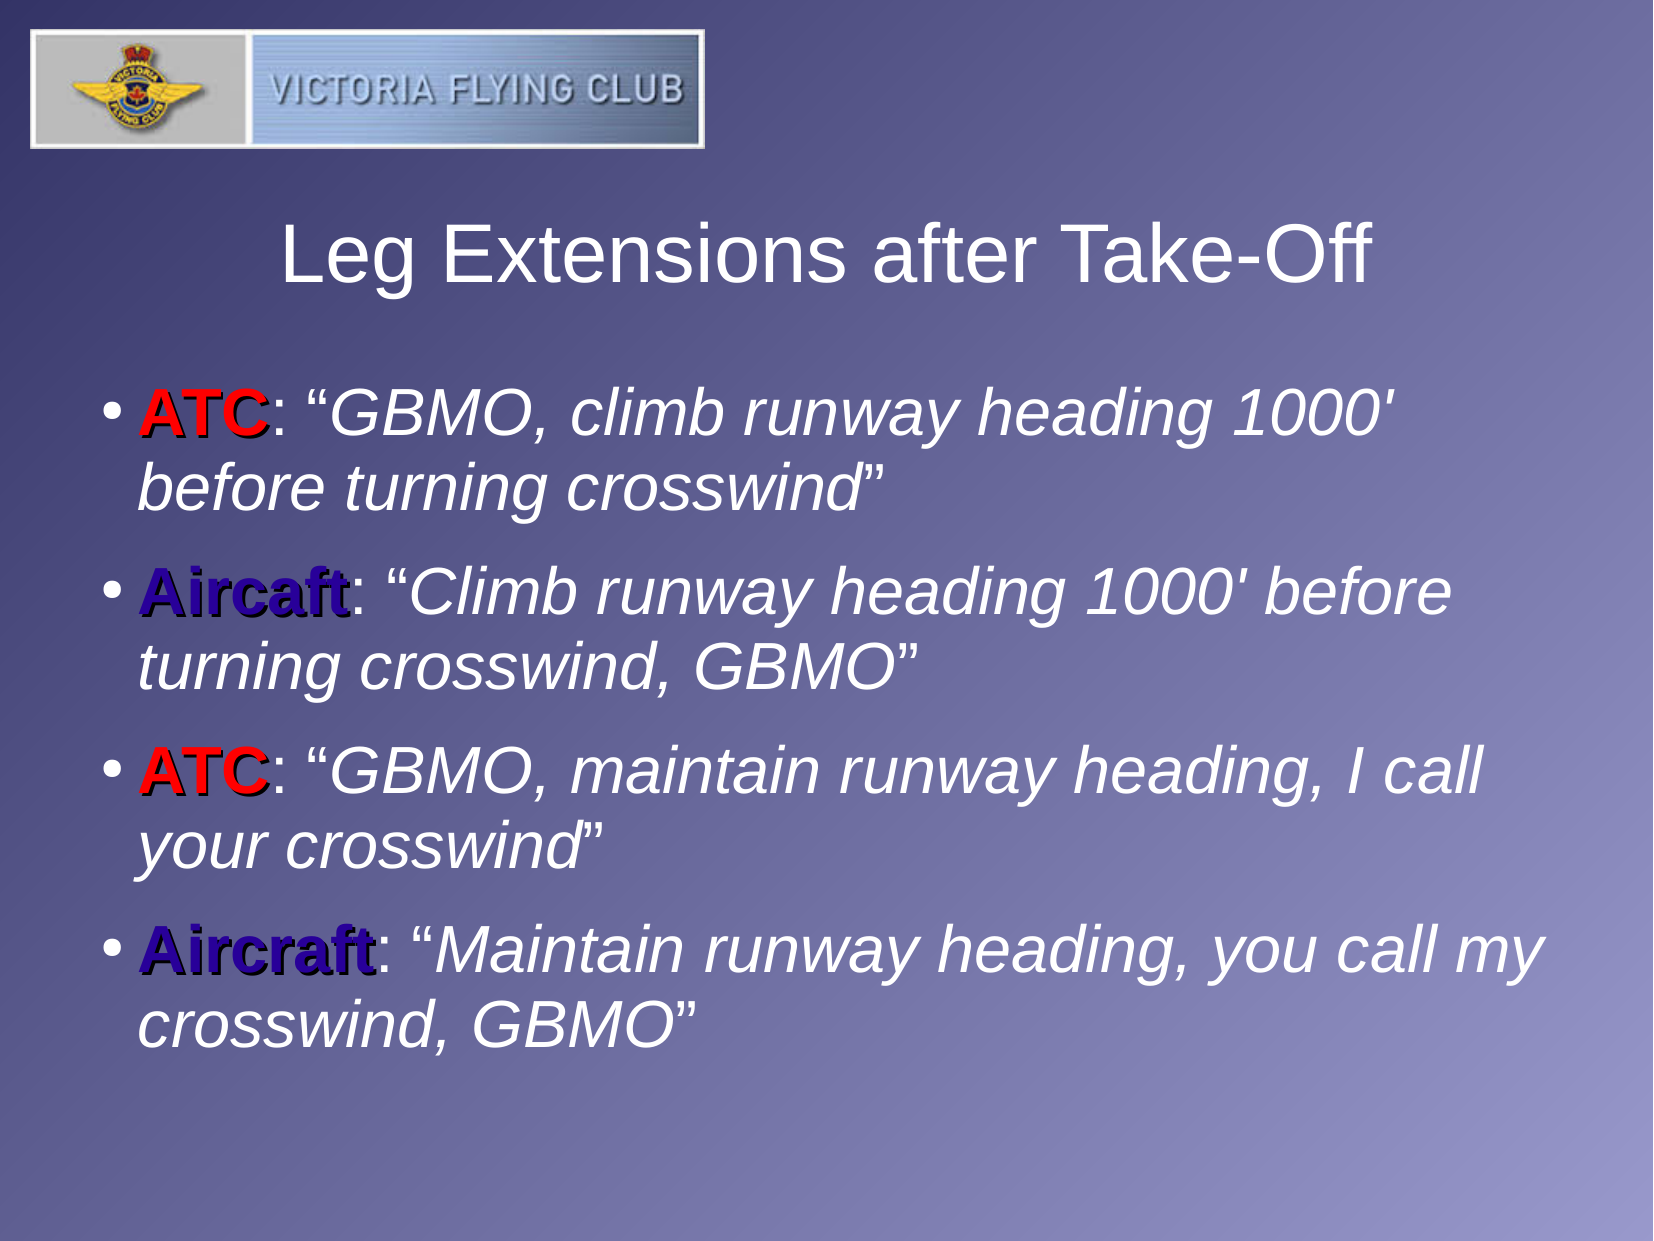

# Leg Extensions after Take-Off
ATC: “GBMO, climb runway heading 1000' before turning crosswind”
Aircaft: “Climb runway heading 1000' before turning crosswind, GBMO”
ATC: “GBMO, maintain runway heading, I call your crosswind”
Aircraft: “Maintain runway heading, you call my crosswind, GBMO”